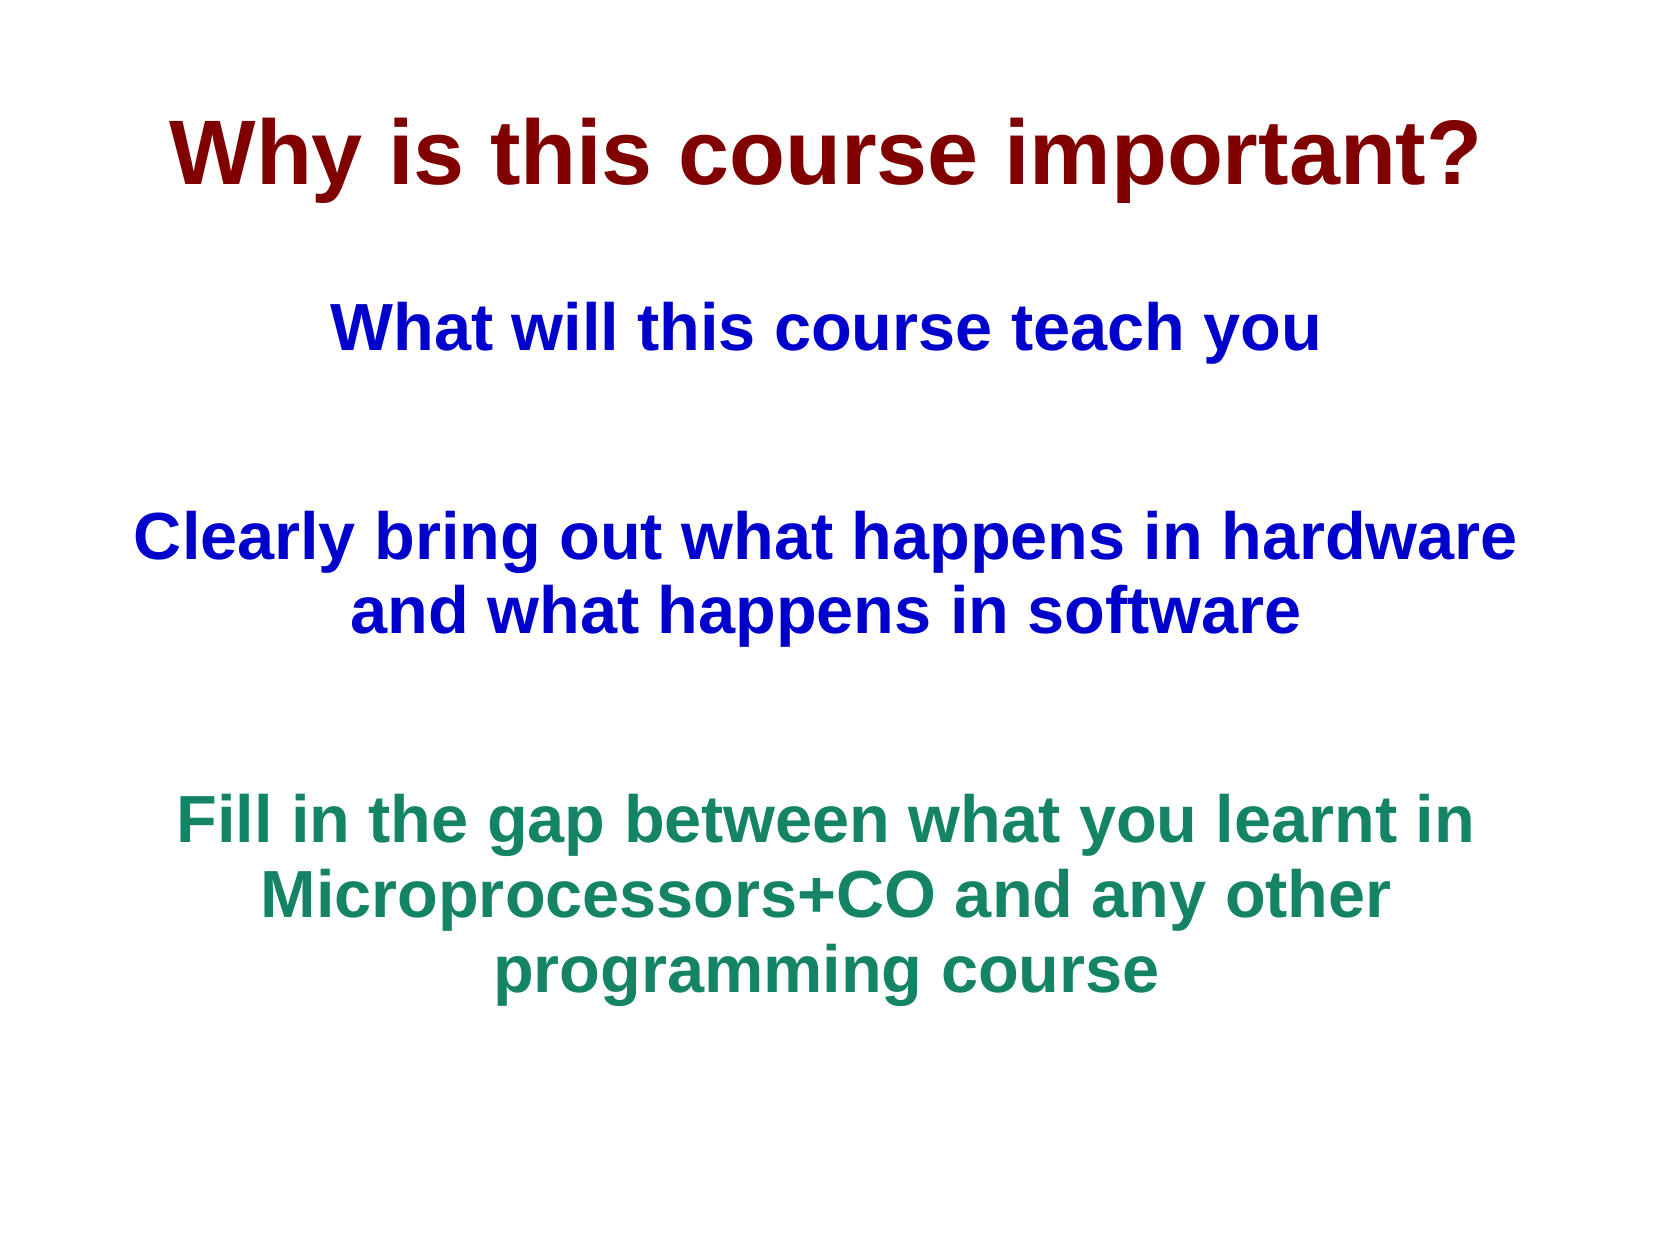

# Why is this course important?
What will this course teach you
Clearly bring out what happens in hardware and what happens in software
Fill in the gap between what you learnt in Microprocessors+CO and any other programming course